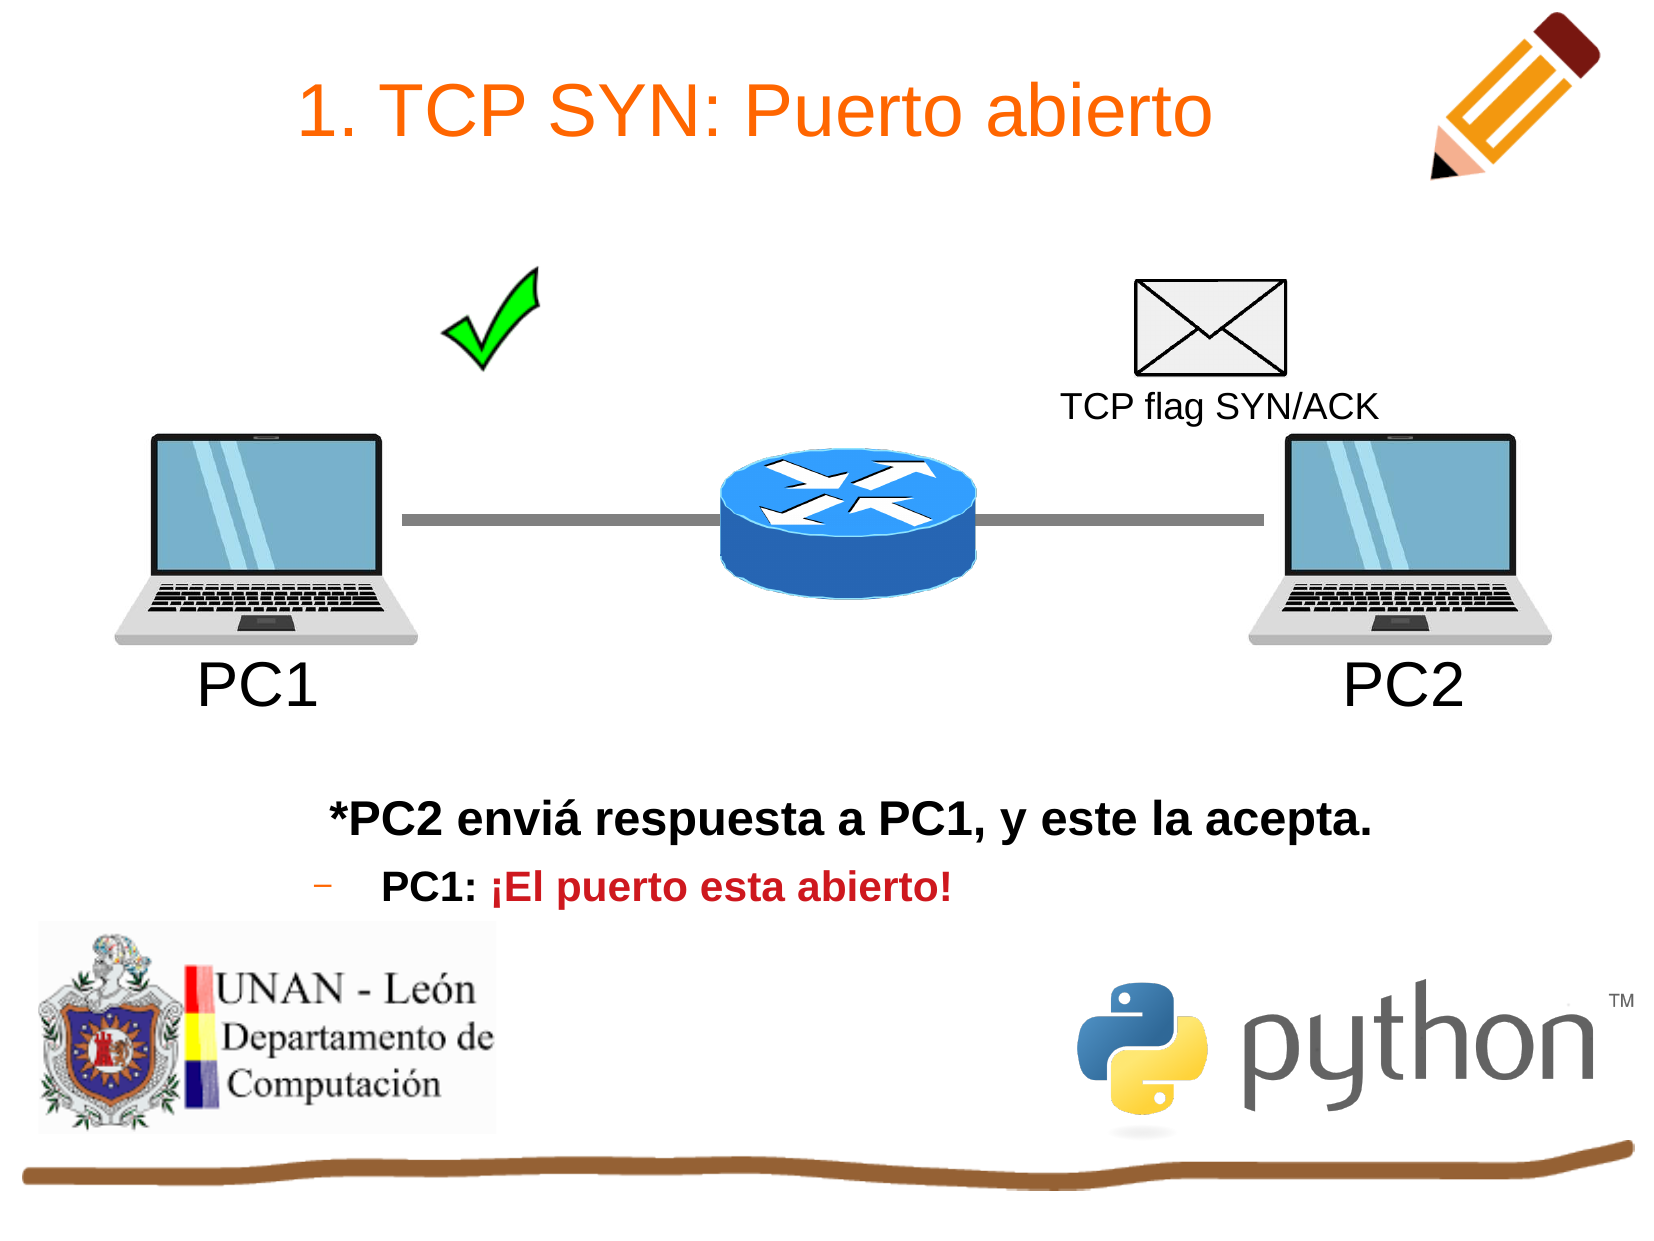

# 1. TCP SYN: Puerto abierto
TCP flag SYN/ACK
PC1
PC2
*PC2 enviá respuesta a PC1, y este la acepta.
PC1: ¡El puerto esta abierto!